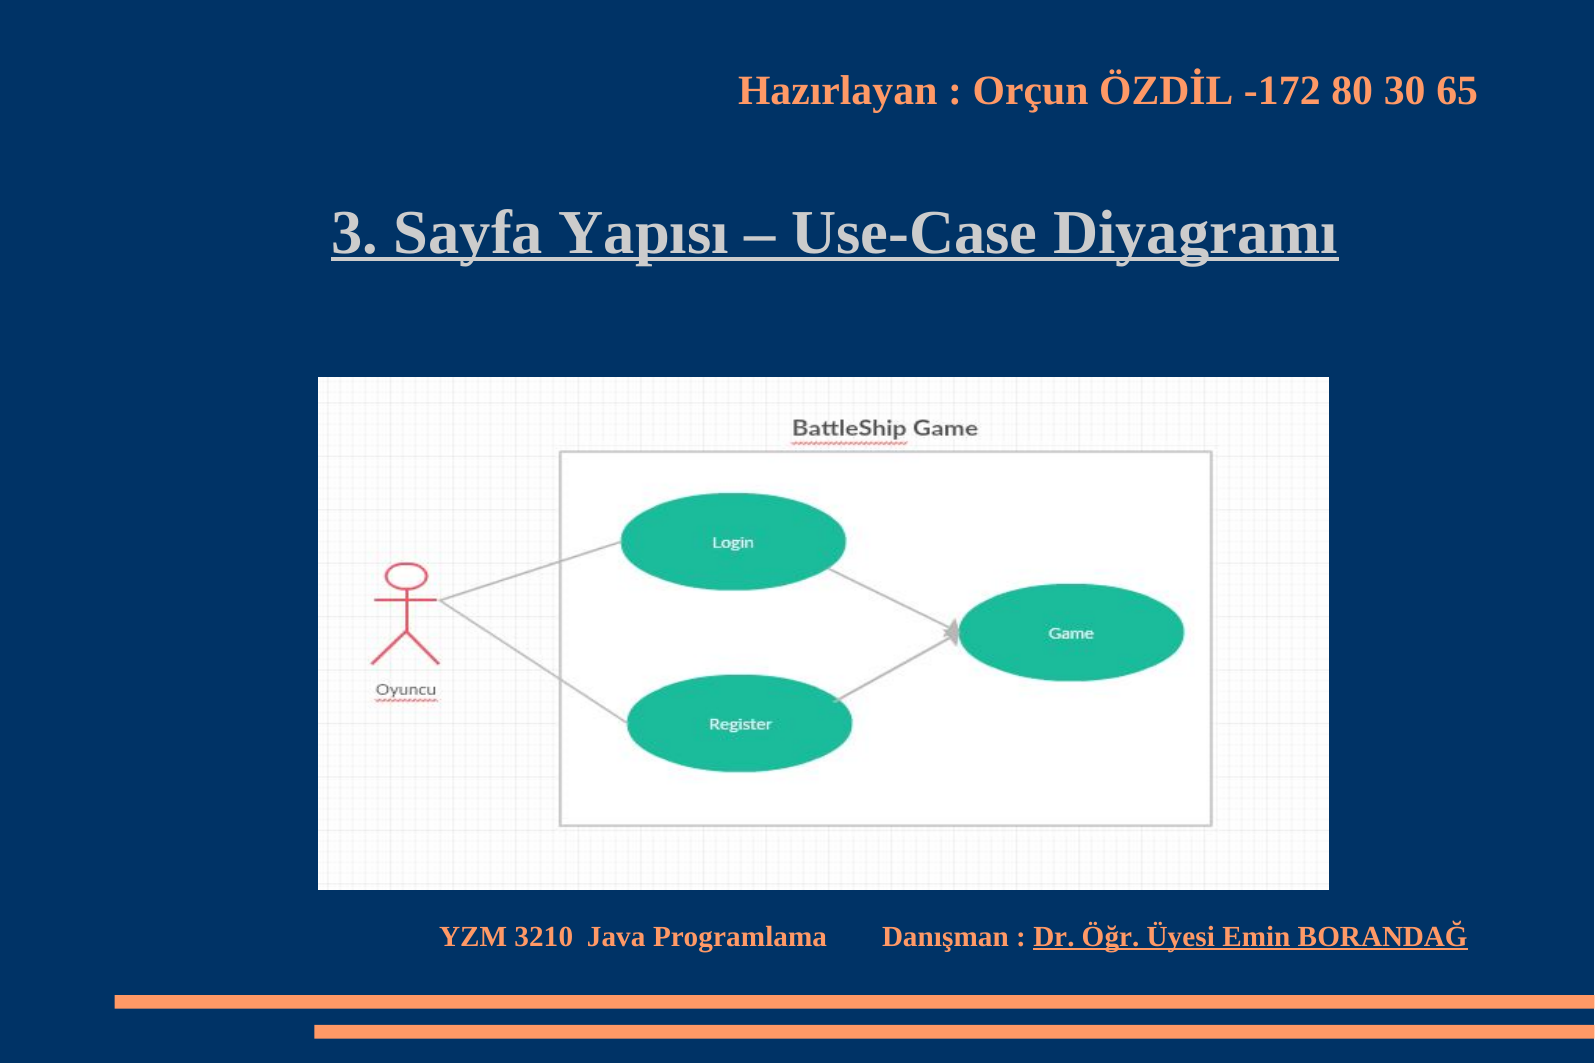

# Hazırlayan : Orçun ÖZDİL -172 80 30 65
3. Sayfa Yapısı – Use-Case Diyagramı
YZM 3210	Java Programlama	Danışman : Dr. Öğr. Üyesi Emin BORANDAĞ